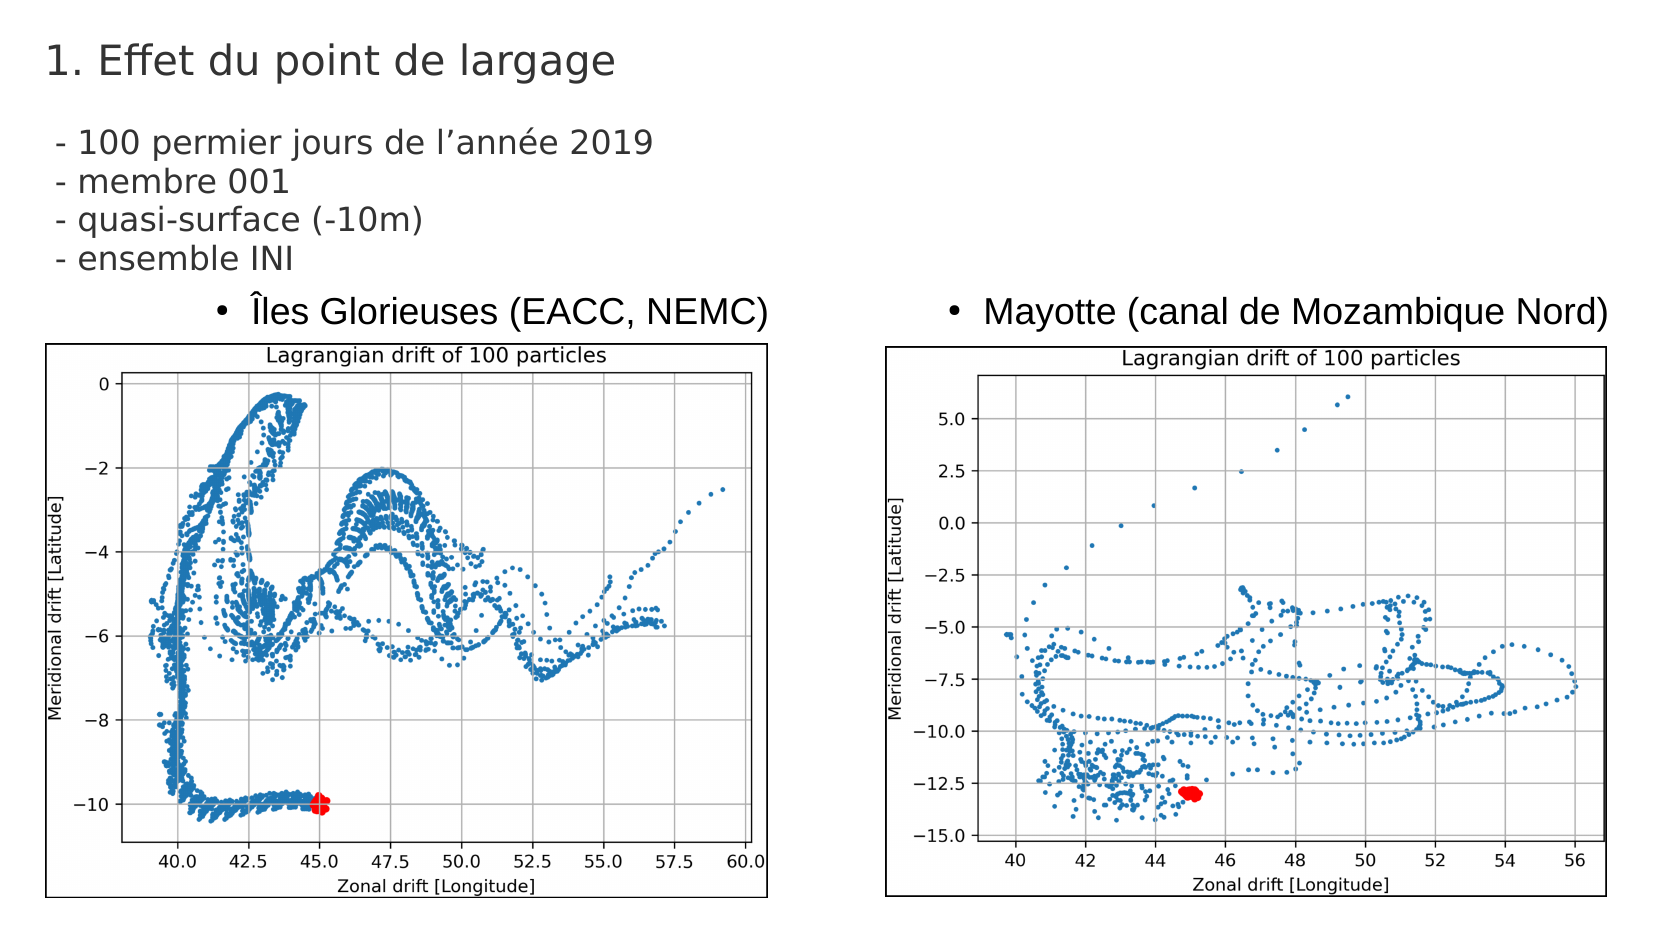

1. Effet du point de largage
 - 100 permier jours de l’année 2019
 - membre 001
 - quasi-surface (-10m)
 - ensemble INI
Îles Glorieuses (EACC, NEMC)
Mayotte (canal de Mozambique Nord)